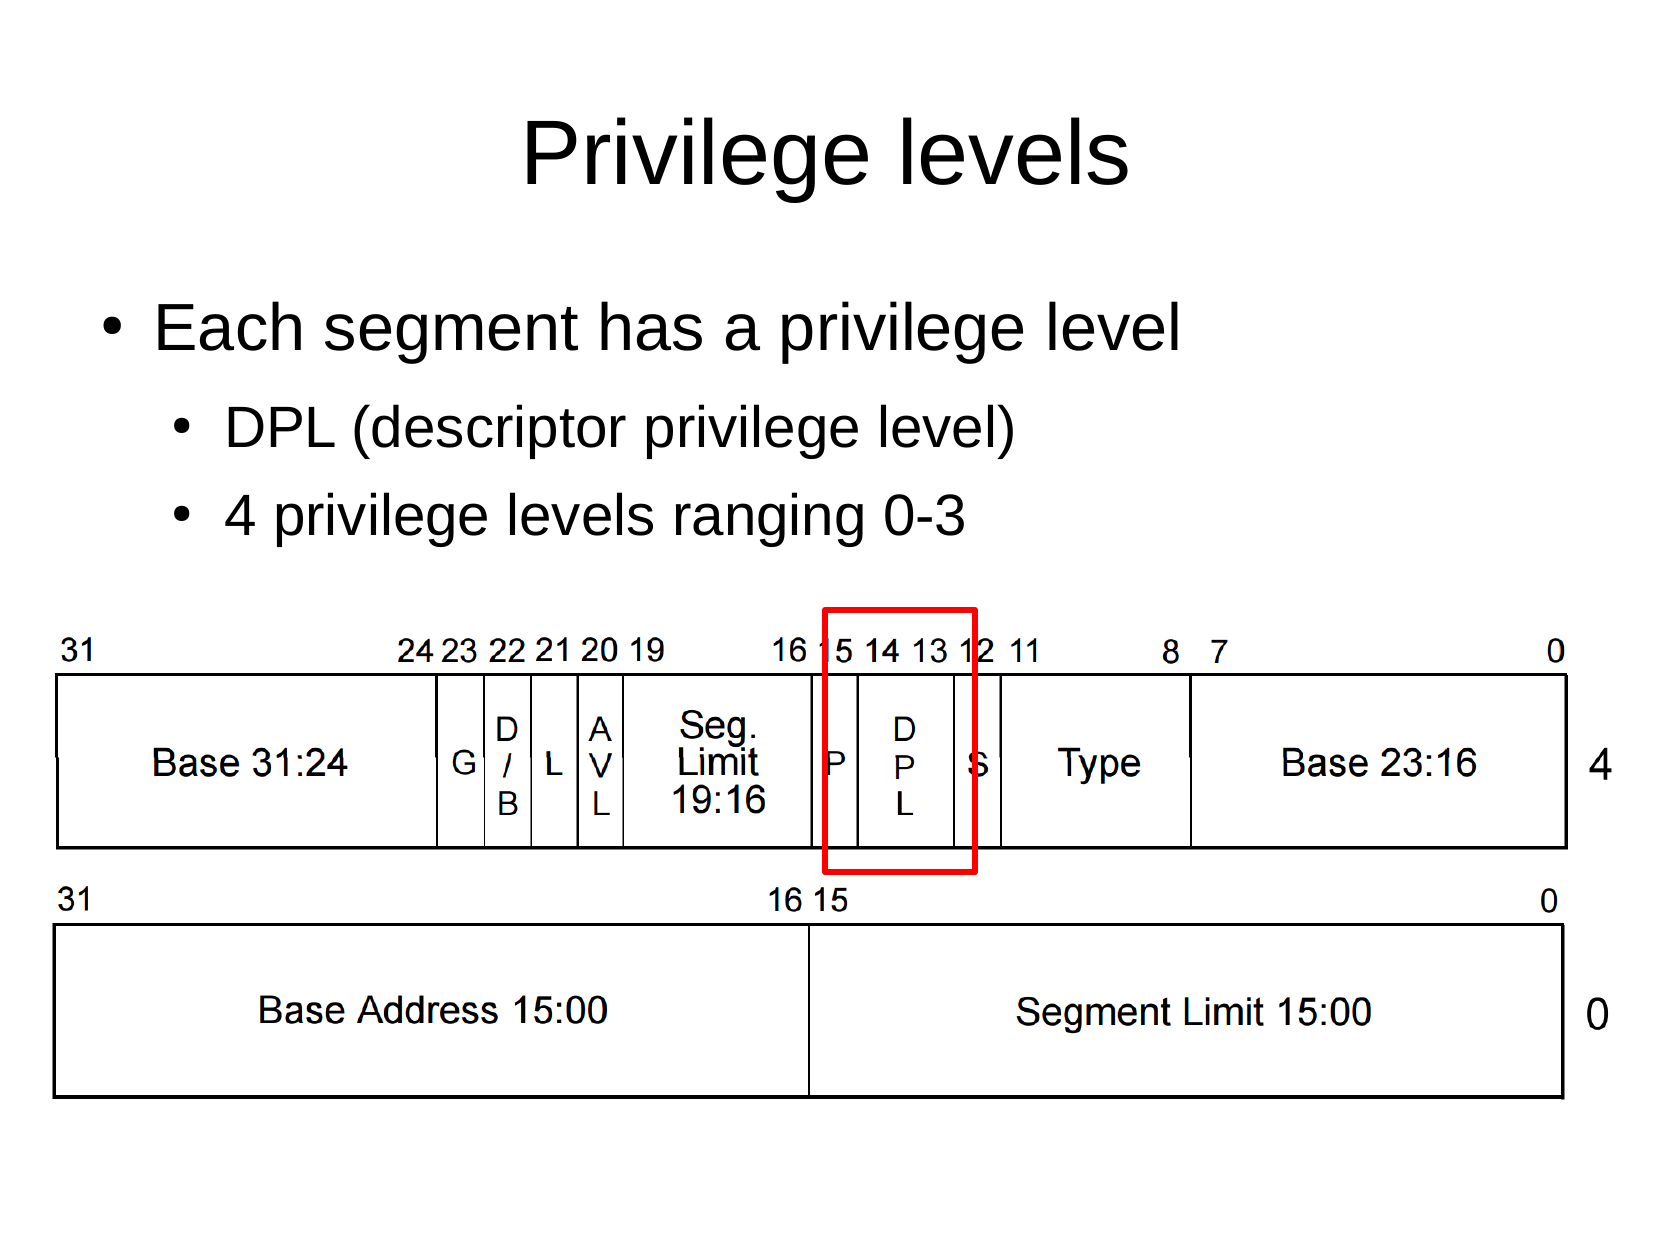

# Privilege levels
Each segment has a privilege level
DPL (descriptor privilege level)
4 privilege levels ranging 0-3